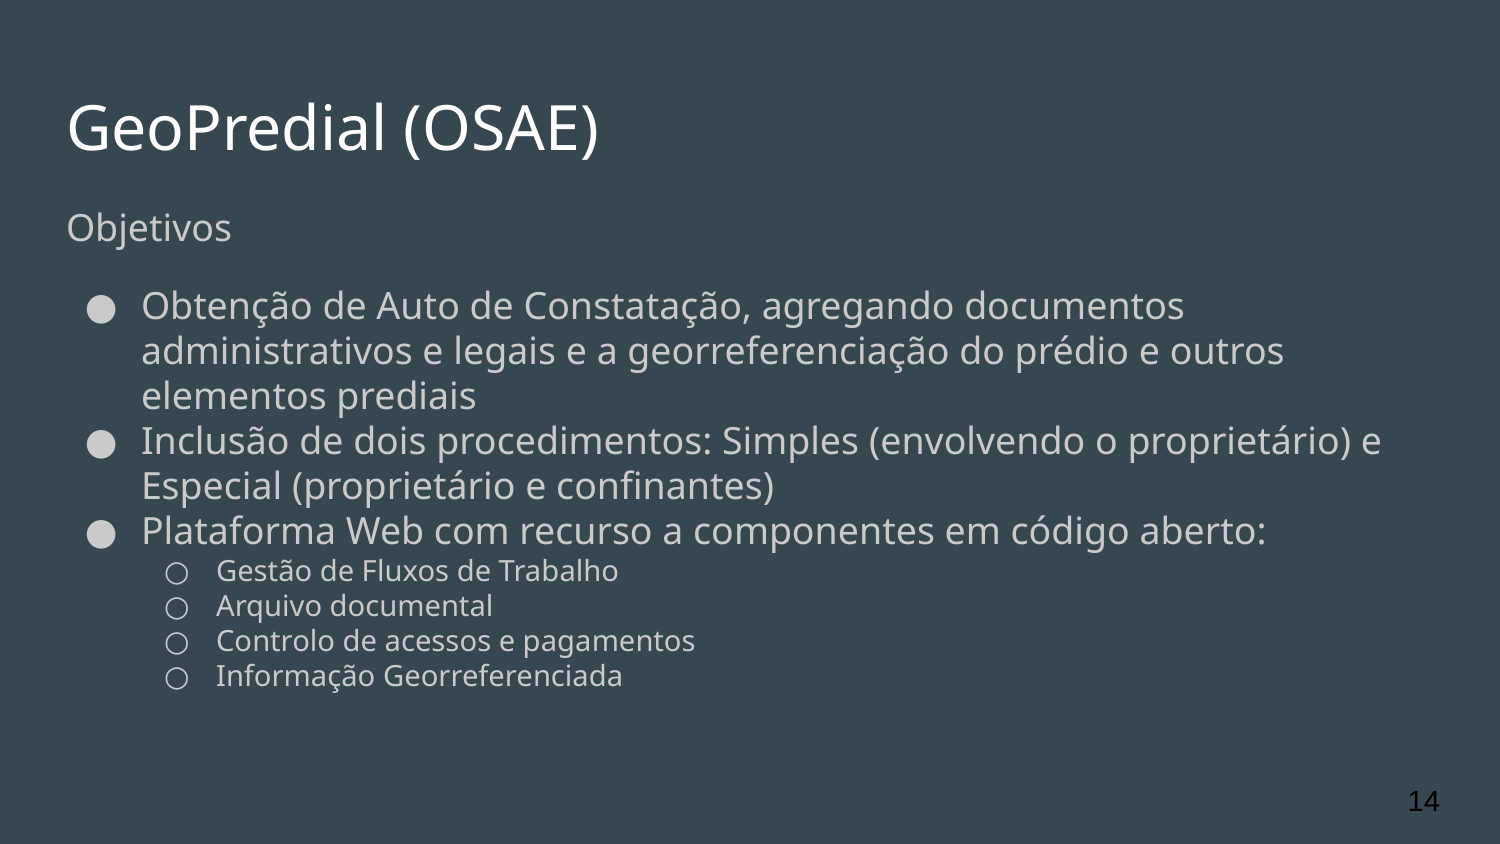

# GeoPredial (OSAE)
Objetivos
Obtenção de Auto de Constatação, agregando documentos administrativos e legais e a georreferenciação do prédio e outros elementos prediais
Inclusão de dois procedimentos: Simples (envolvendo o proprietário) e Especial (proprietário e confinantes)
Plataforma Web com recurso a componentes em código aberto:
Gestão de Fluxos de Trabalho
Arquivo documental
Controlo de acessos e pagamentos
Informação Georreferenciada